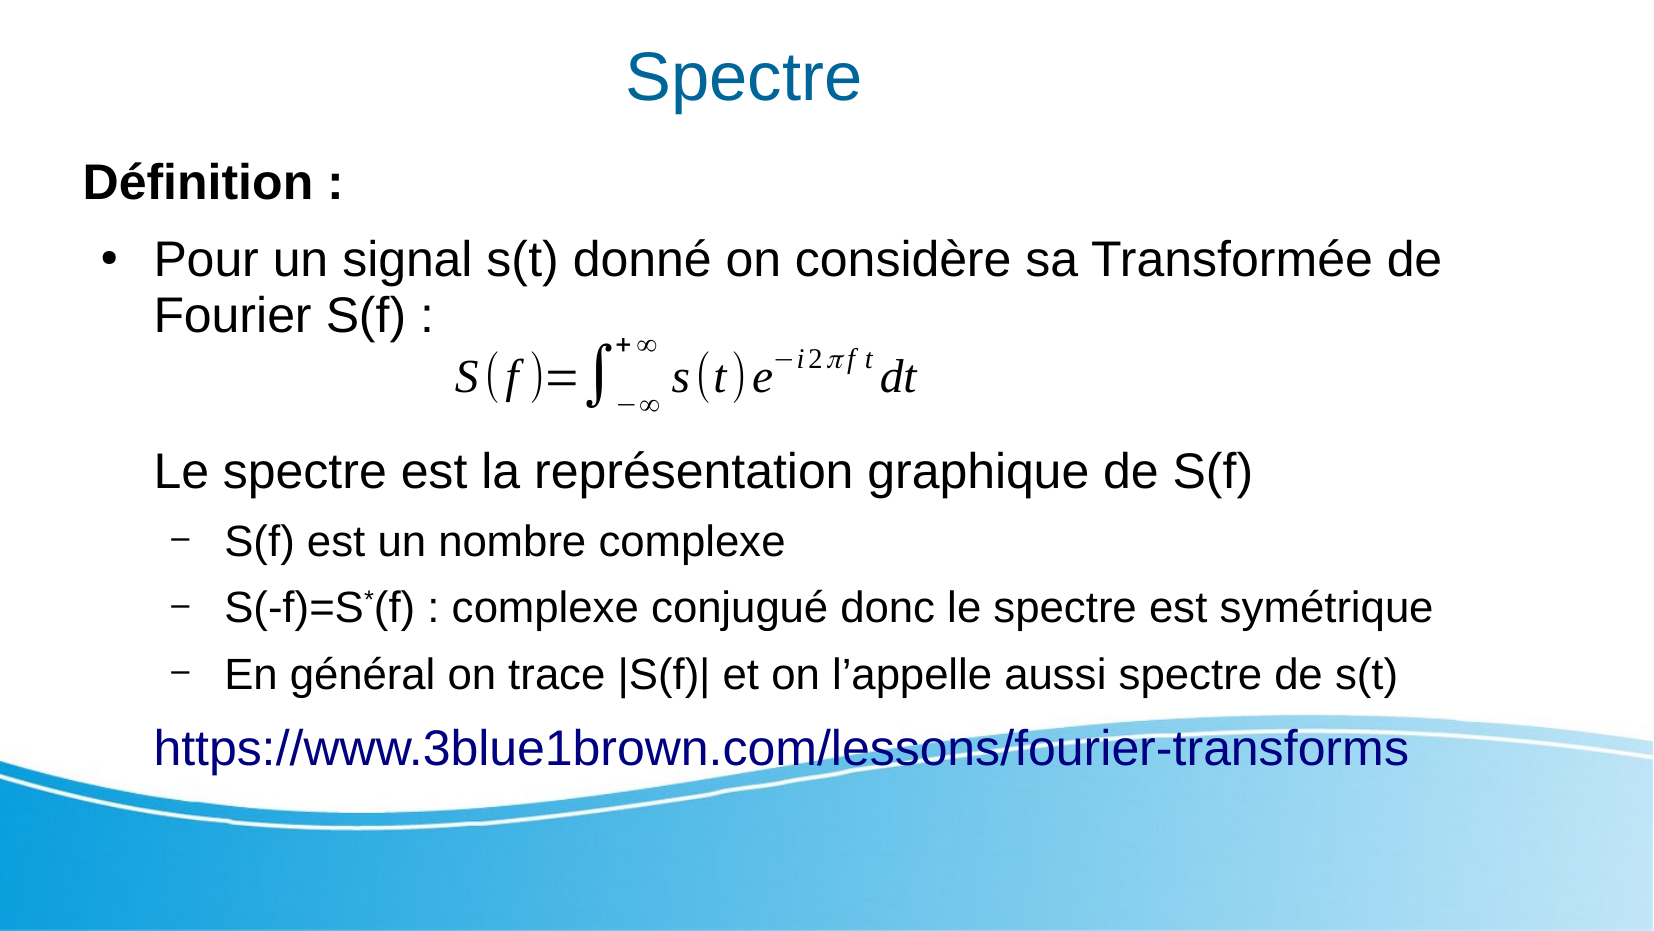

# Spectre
Définition :
Pour un signal s(t) donné on considère sa Transformée de Fourier S(f) :
Le spectre est la représentation graphique de S(f)
S(f) est un nombre complexe
S(-f)=S*(f) : complexe conjugué donc le spectre est symétrique
En général on trace |S(f)| et on l’appelle aussi spectre de s(t)
https://www.3blue1brown.com/lessons/fourier-transforms